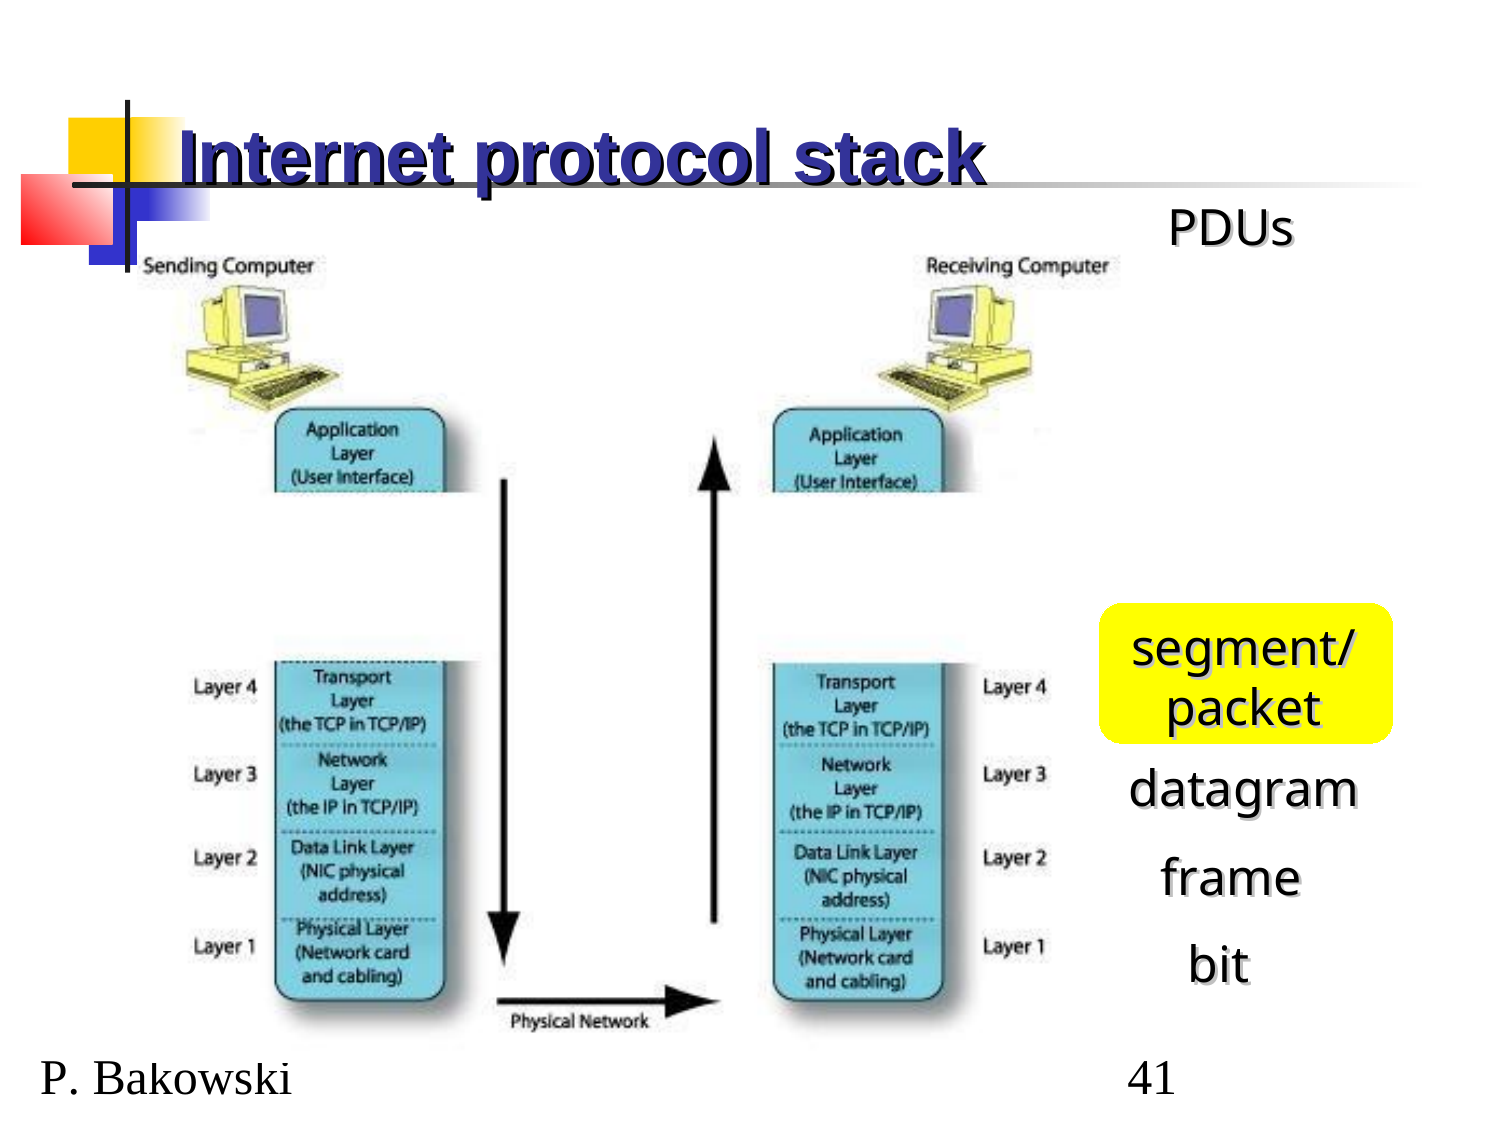

# Internet protocol stack
PDUs
segment/packet
datagram
frame
bit
P.Bakowski
41